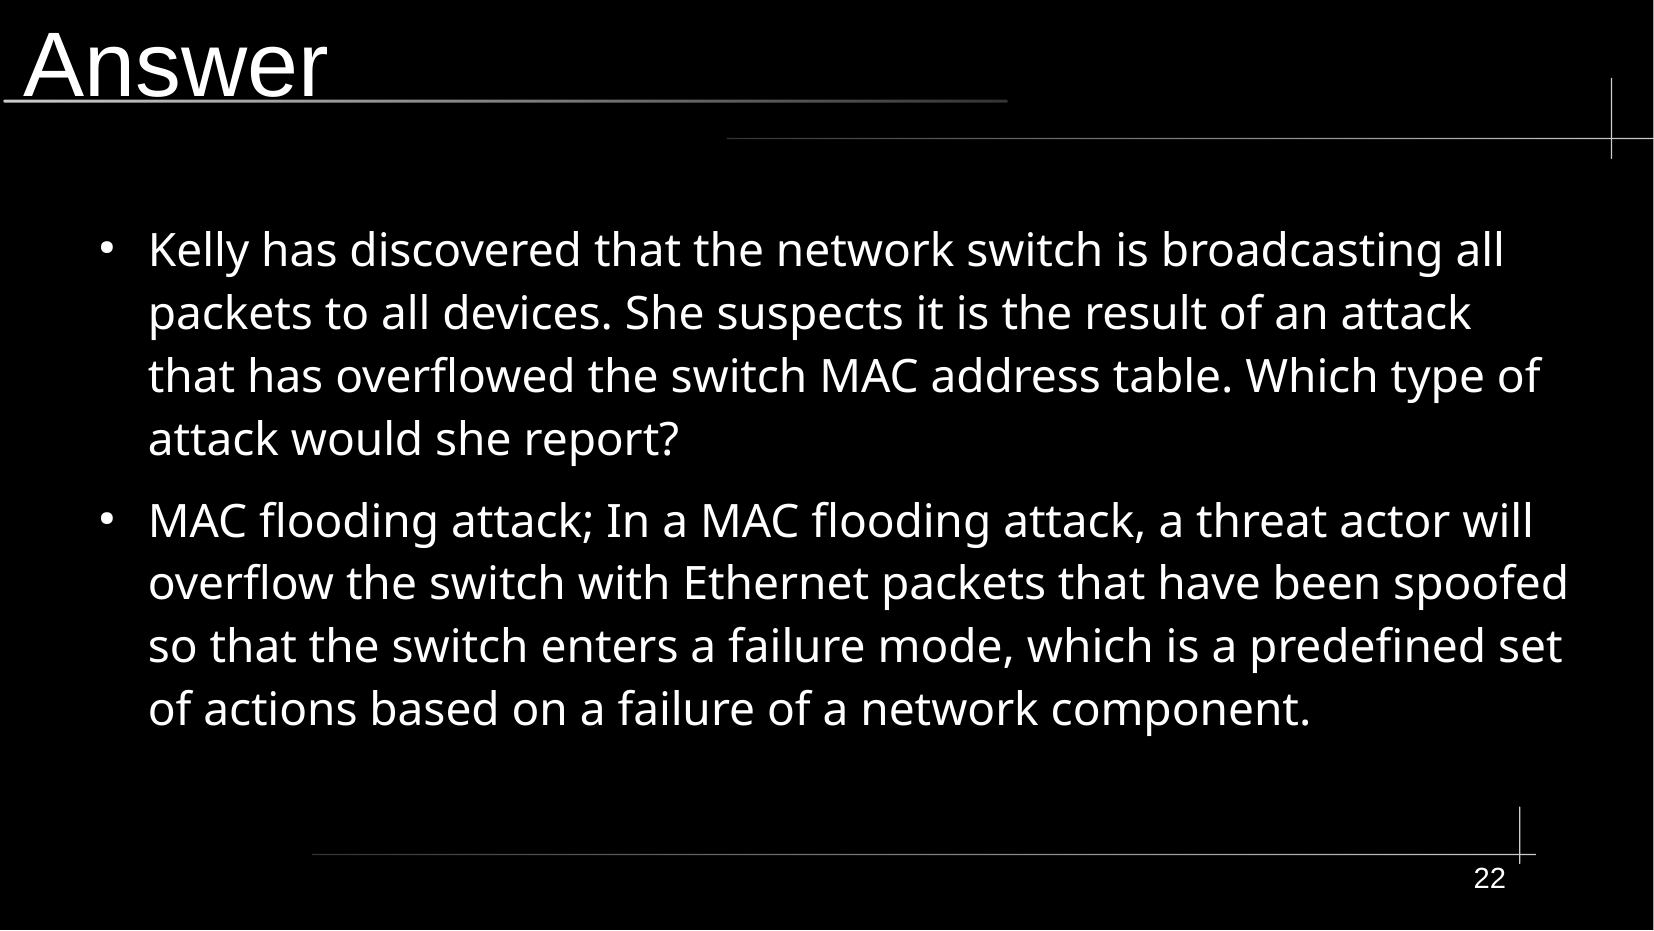

# Answer
Kelly has discovered that the network switch is broadcasting all packets to all devices. She suspects it is the result of an attack that has overflowed the switch MAC address table. Which type of attack would she report?
MAC flooding attack; In a MAC flooding attack, a threat actor will overflow the switch with Ethernet packets that have been spoofed so that the switch enters a failure mode, which is a predefined set of actions based on a failure of a network component.
22